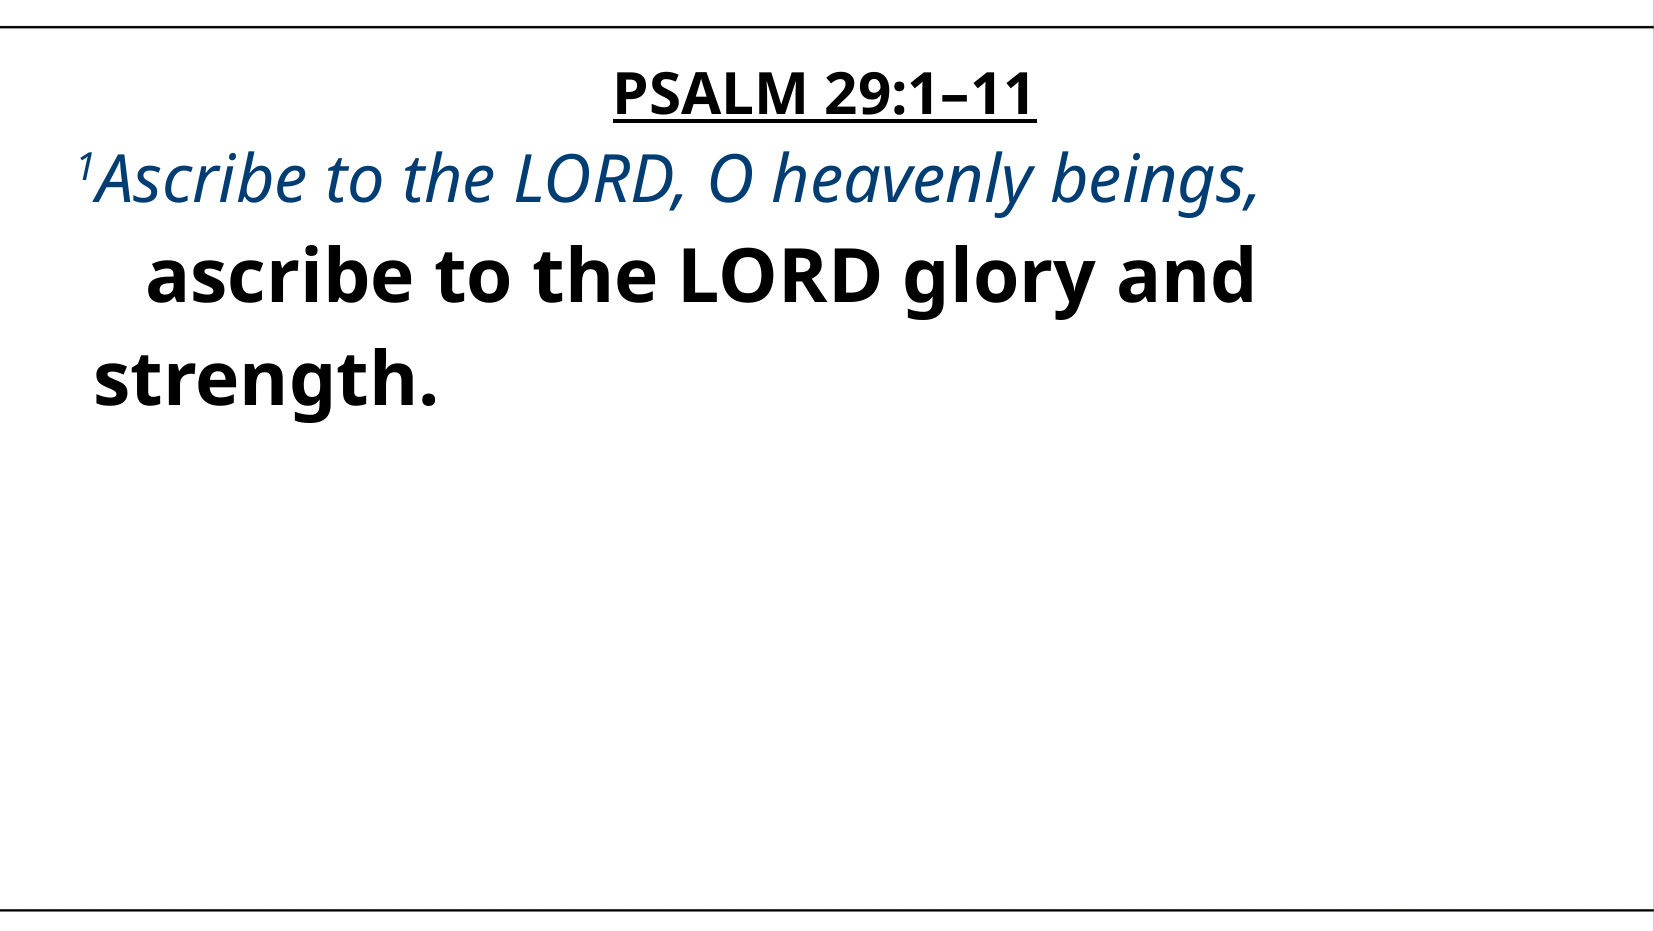

PSALM 29:1–11
1Ascribe to the LORD, O heavenly beings,
 ascribe to the LORD glory and strength.